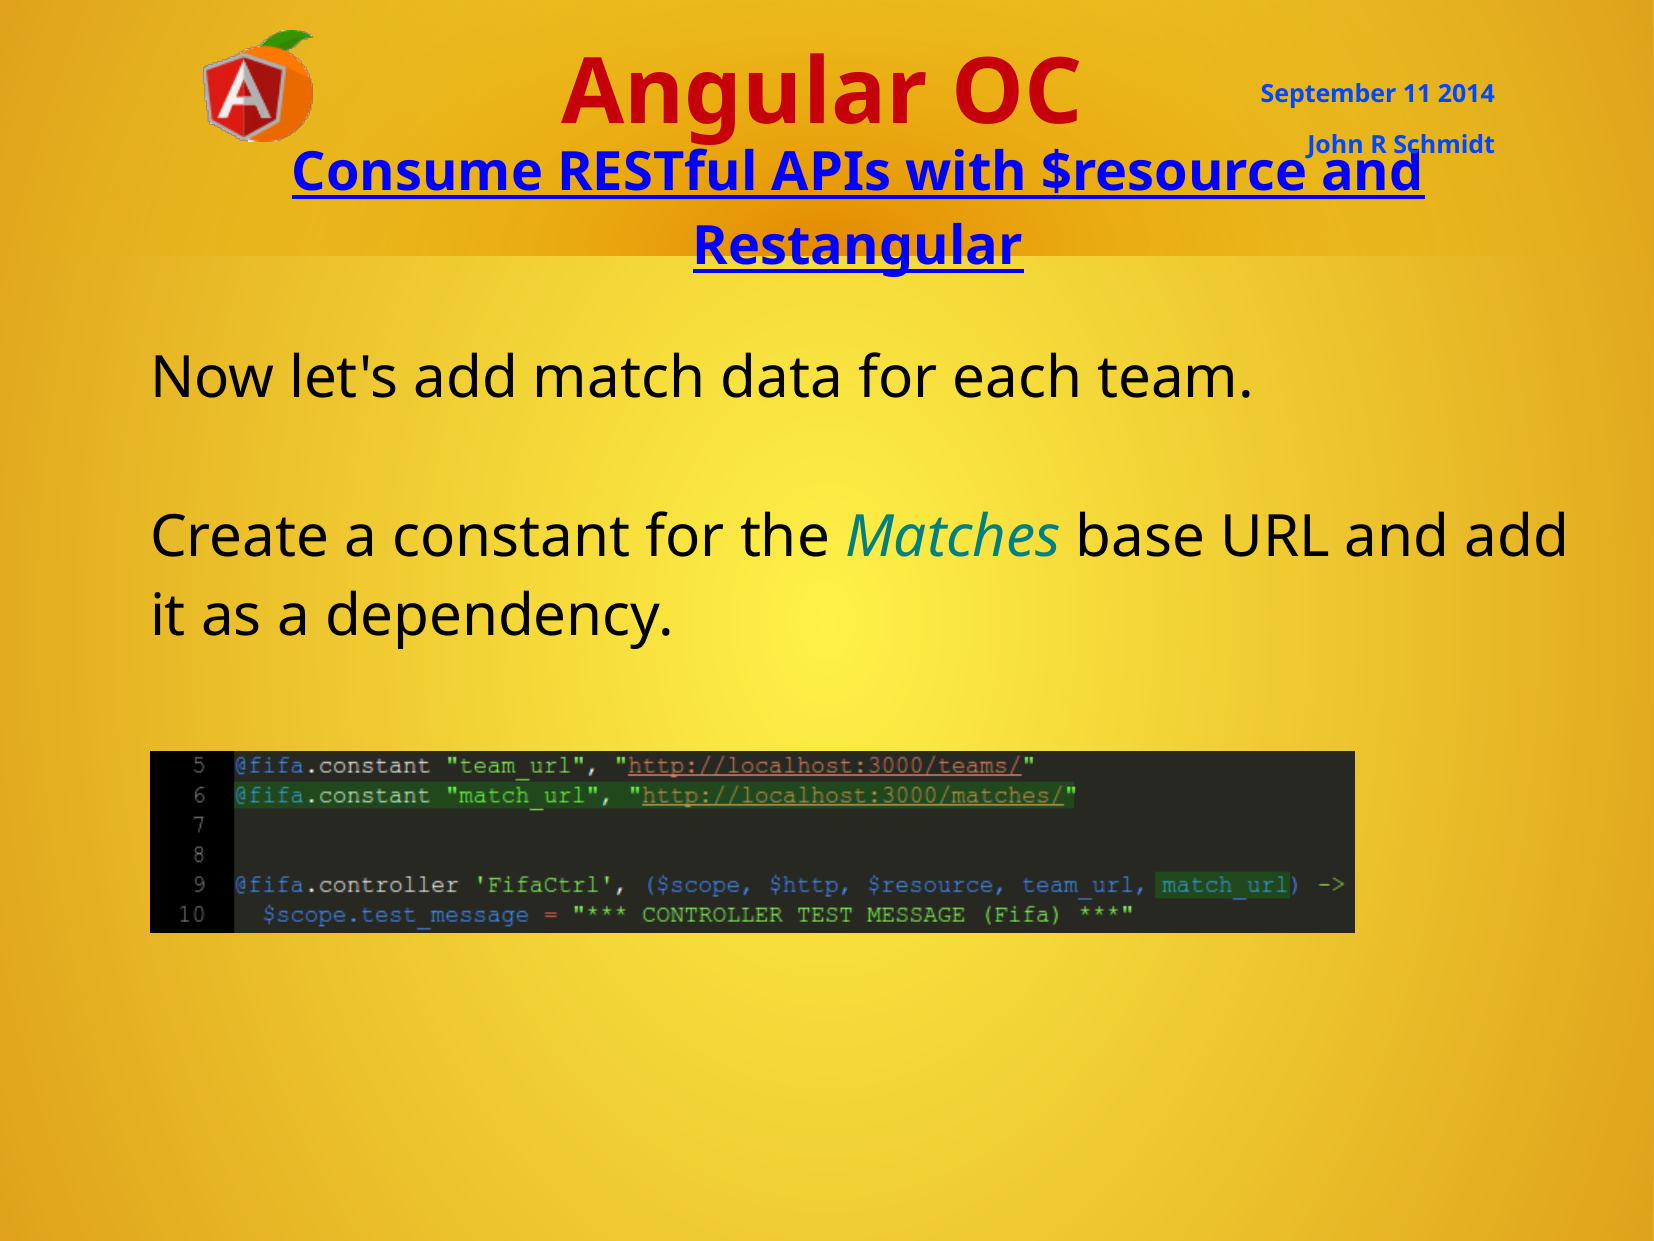

# Angular OC
September 11 2014
John R Schmidt
Consume RESTful APIs with $resource and Restangular
Now let's add match data for each team.
Create a constant for the Matches base URL and add it as a dependency.